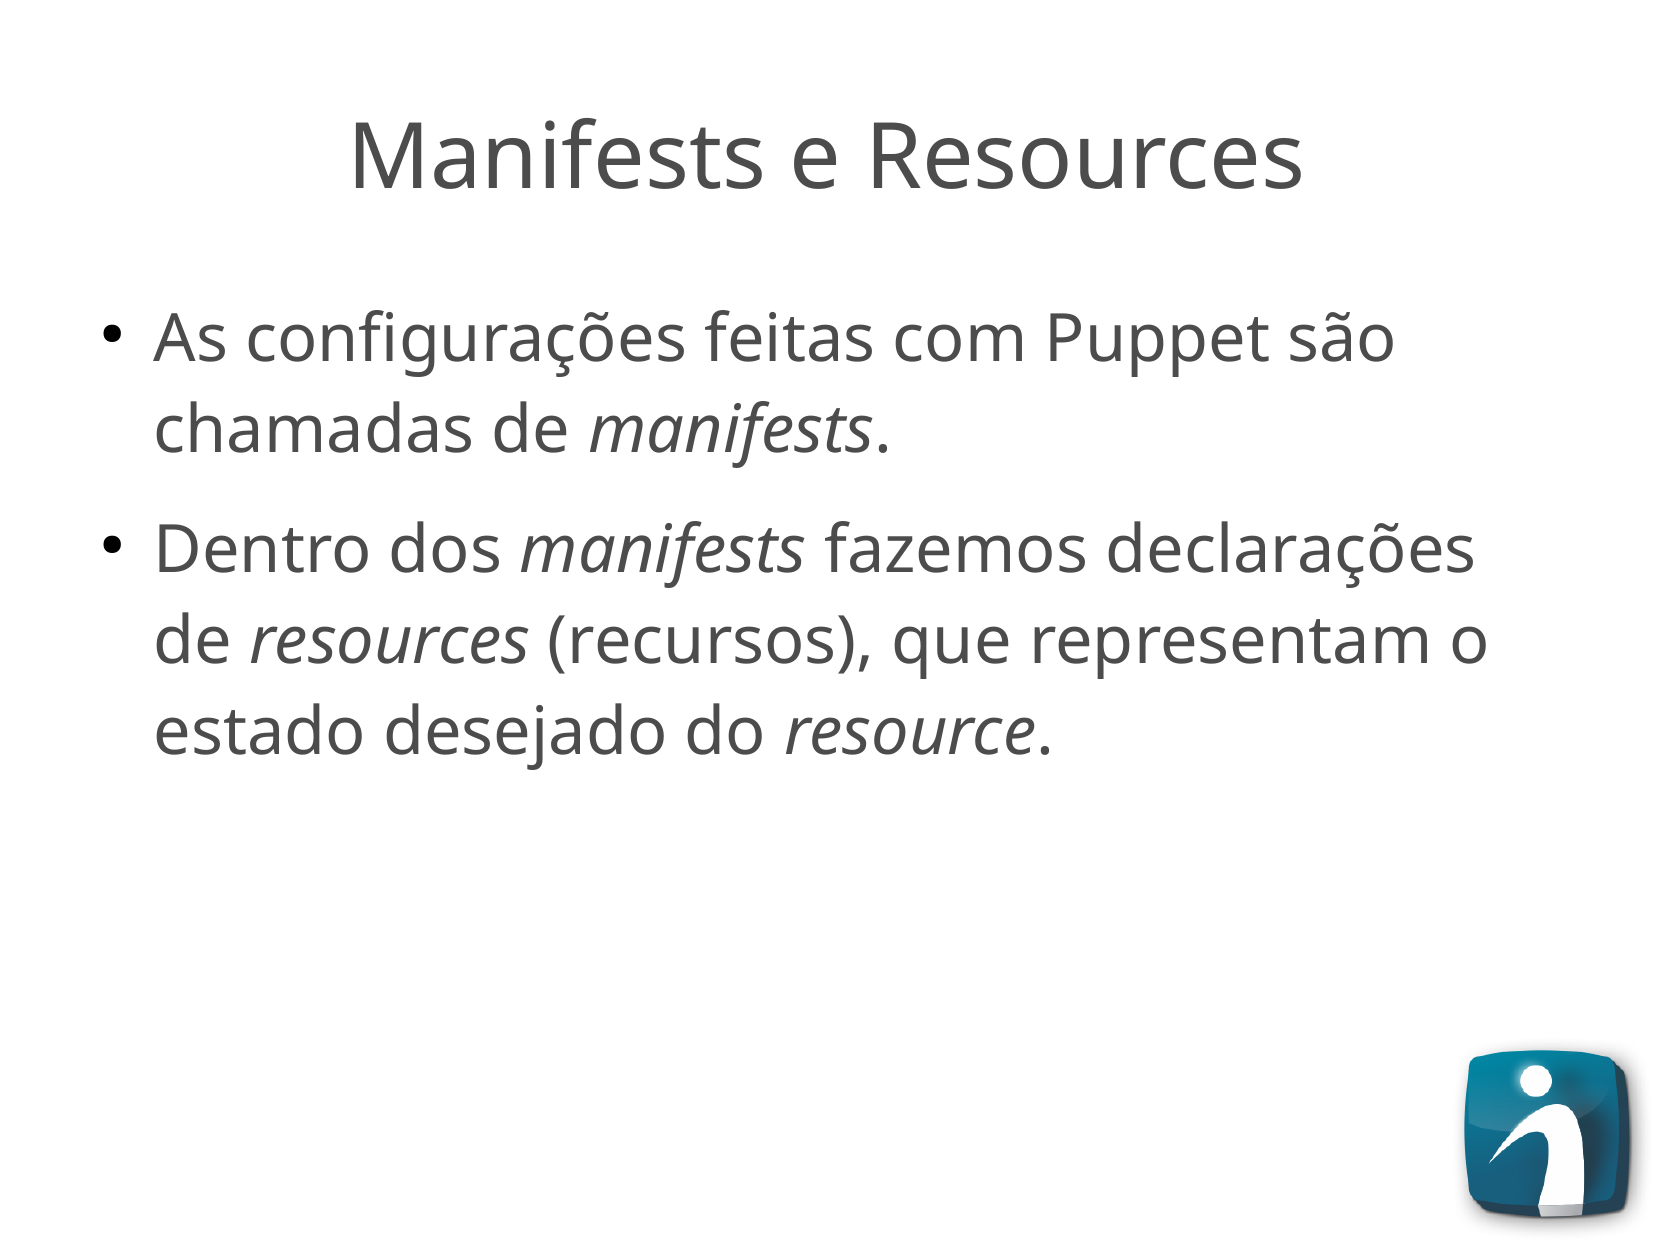

# Manifests e Resources
As configurações feitas com Puppet são chamadas de manifests.
Dentro dos manifests fazemos declarações de resources (recursos), que representam o estado desejado do resource.